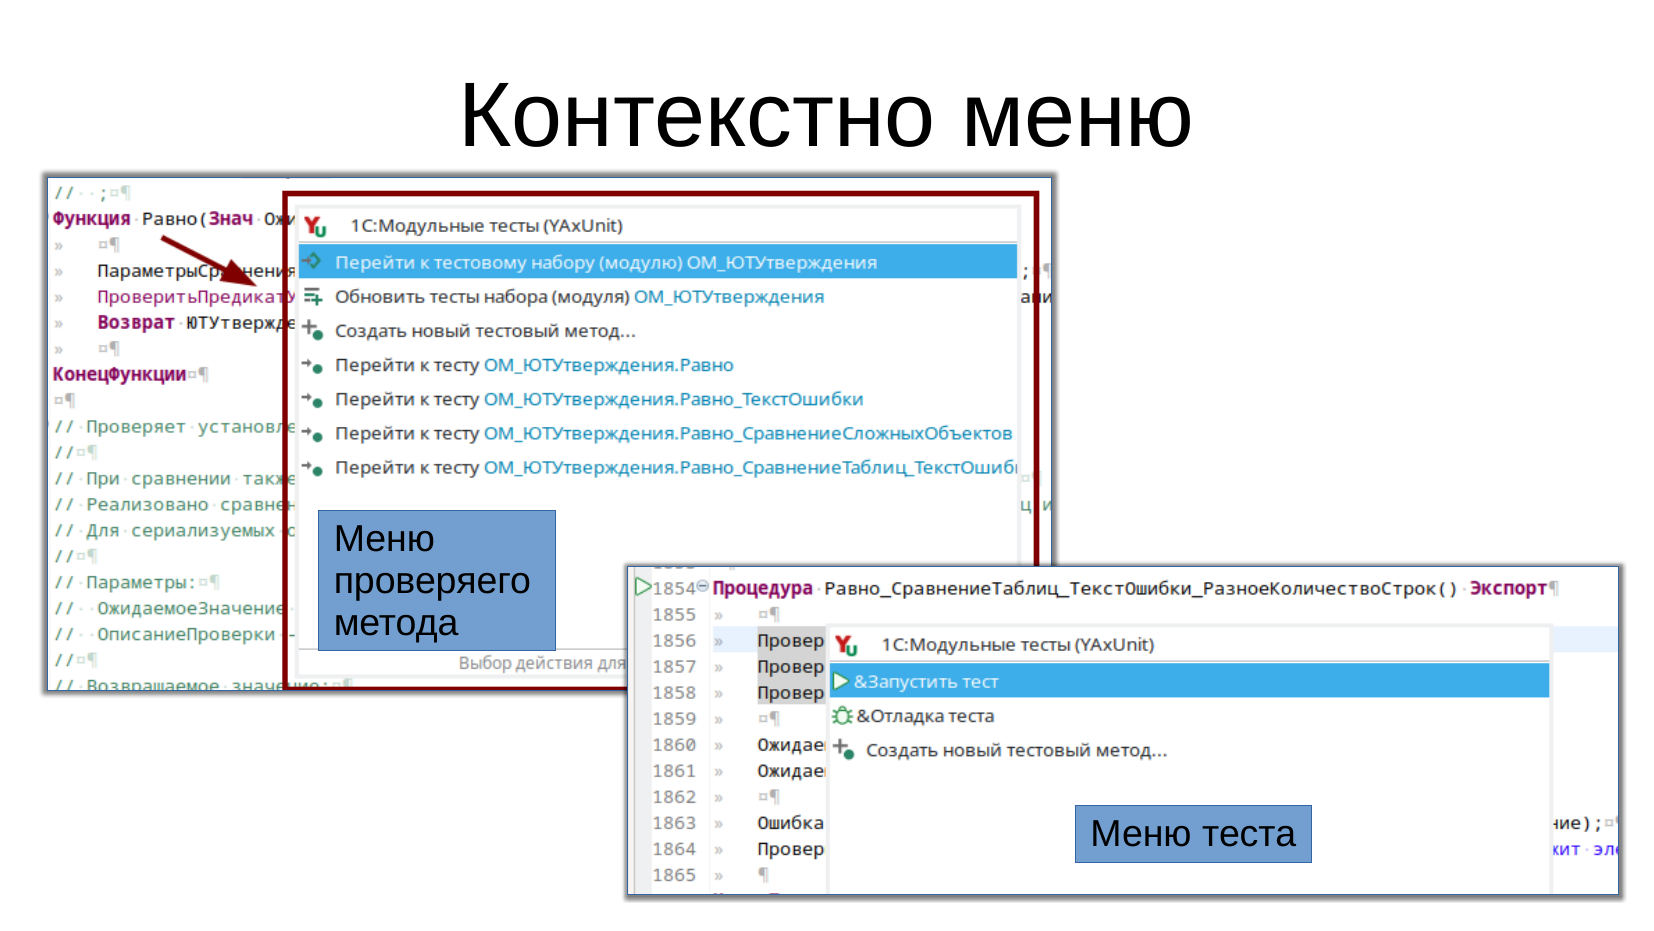

# Контекстно меню
Меню проверяего метода
Меню теста